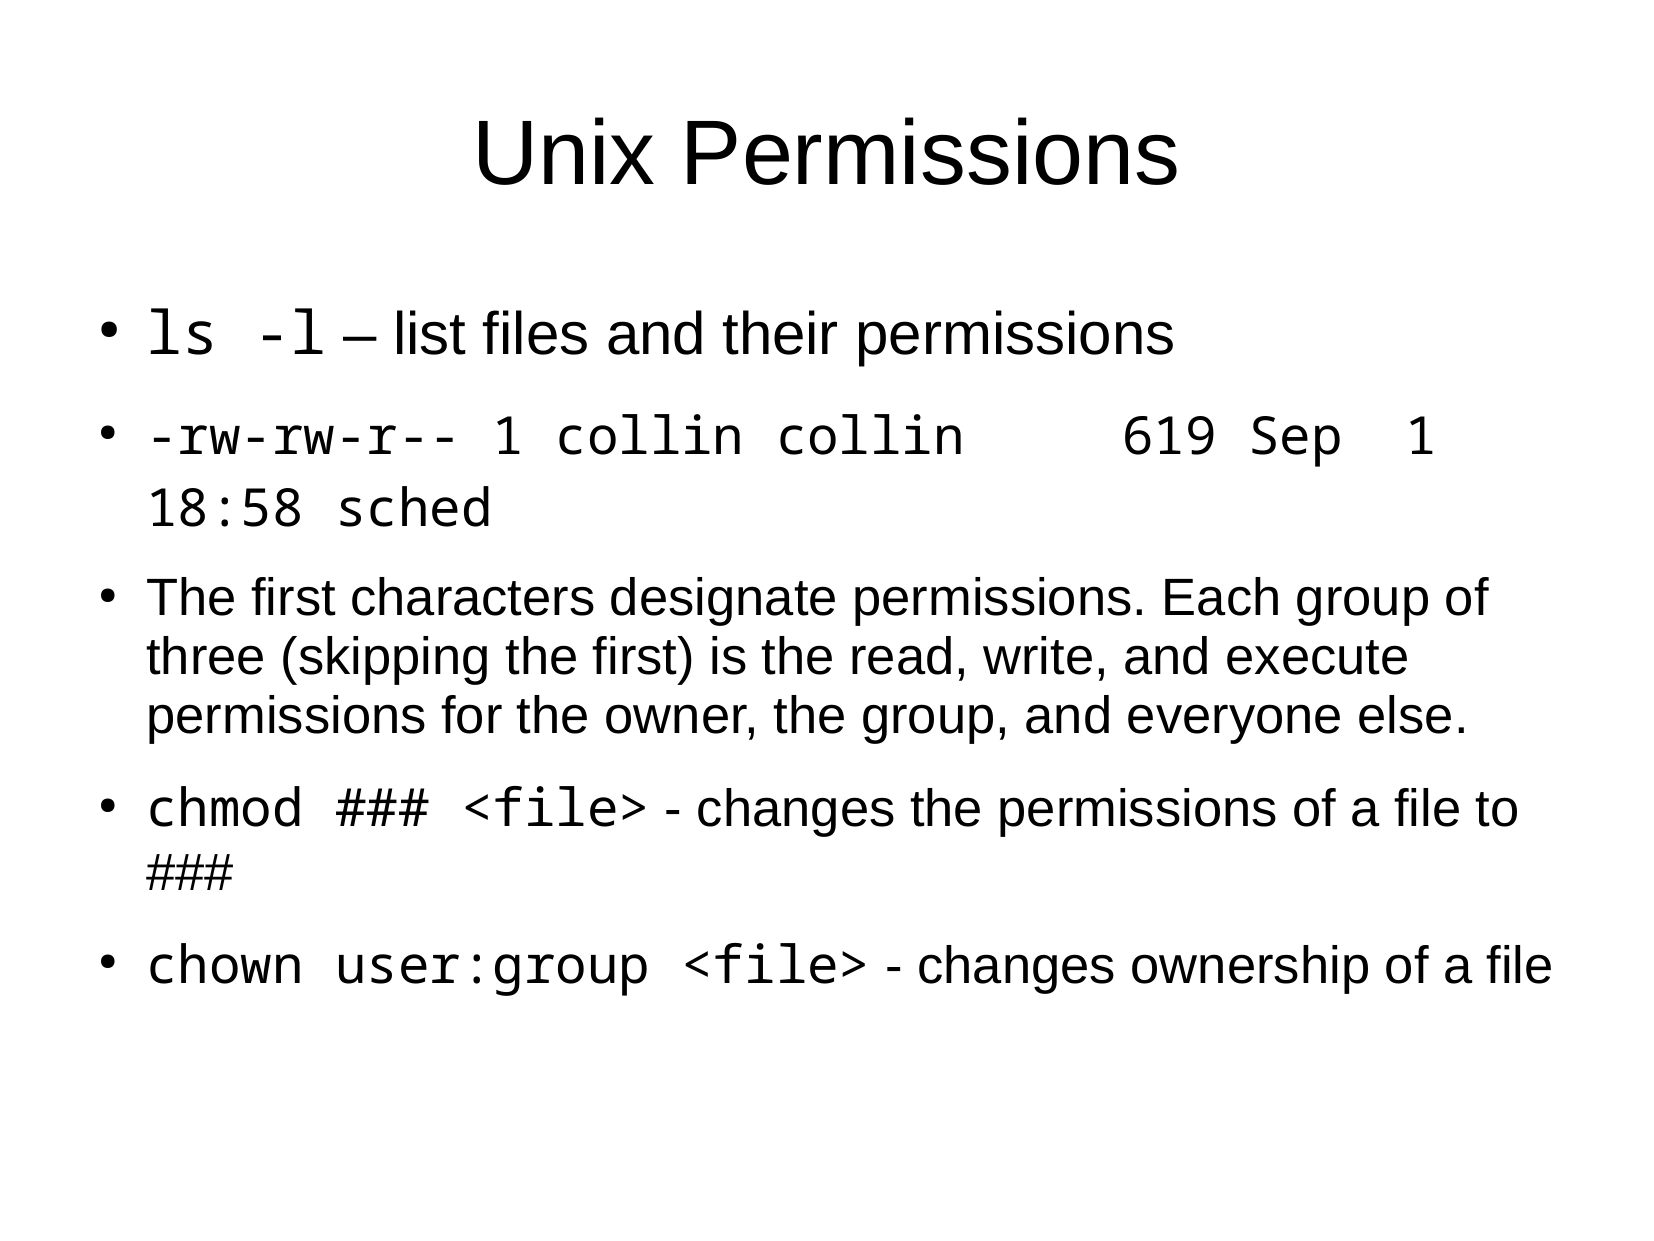

# Unix Permissions
ls -l – list files and their permissions
-rw-rw-r-- 1 collin collin 619 Sep 1 18:58 sched
The first characters designate permissions. Each group of three (skipping the first) is the read, write, and execute permissions for the owner, the group, and everyone else.
chmod ### <file> - changes the permissions of a file to ###
chown user:group <file> - changes ownership of a file